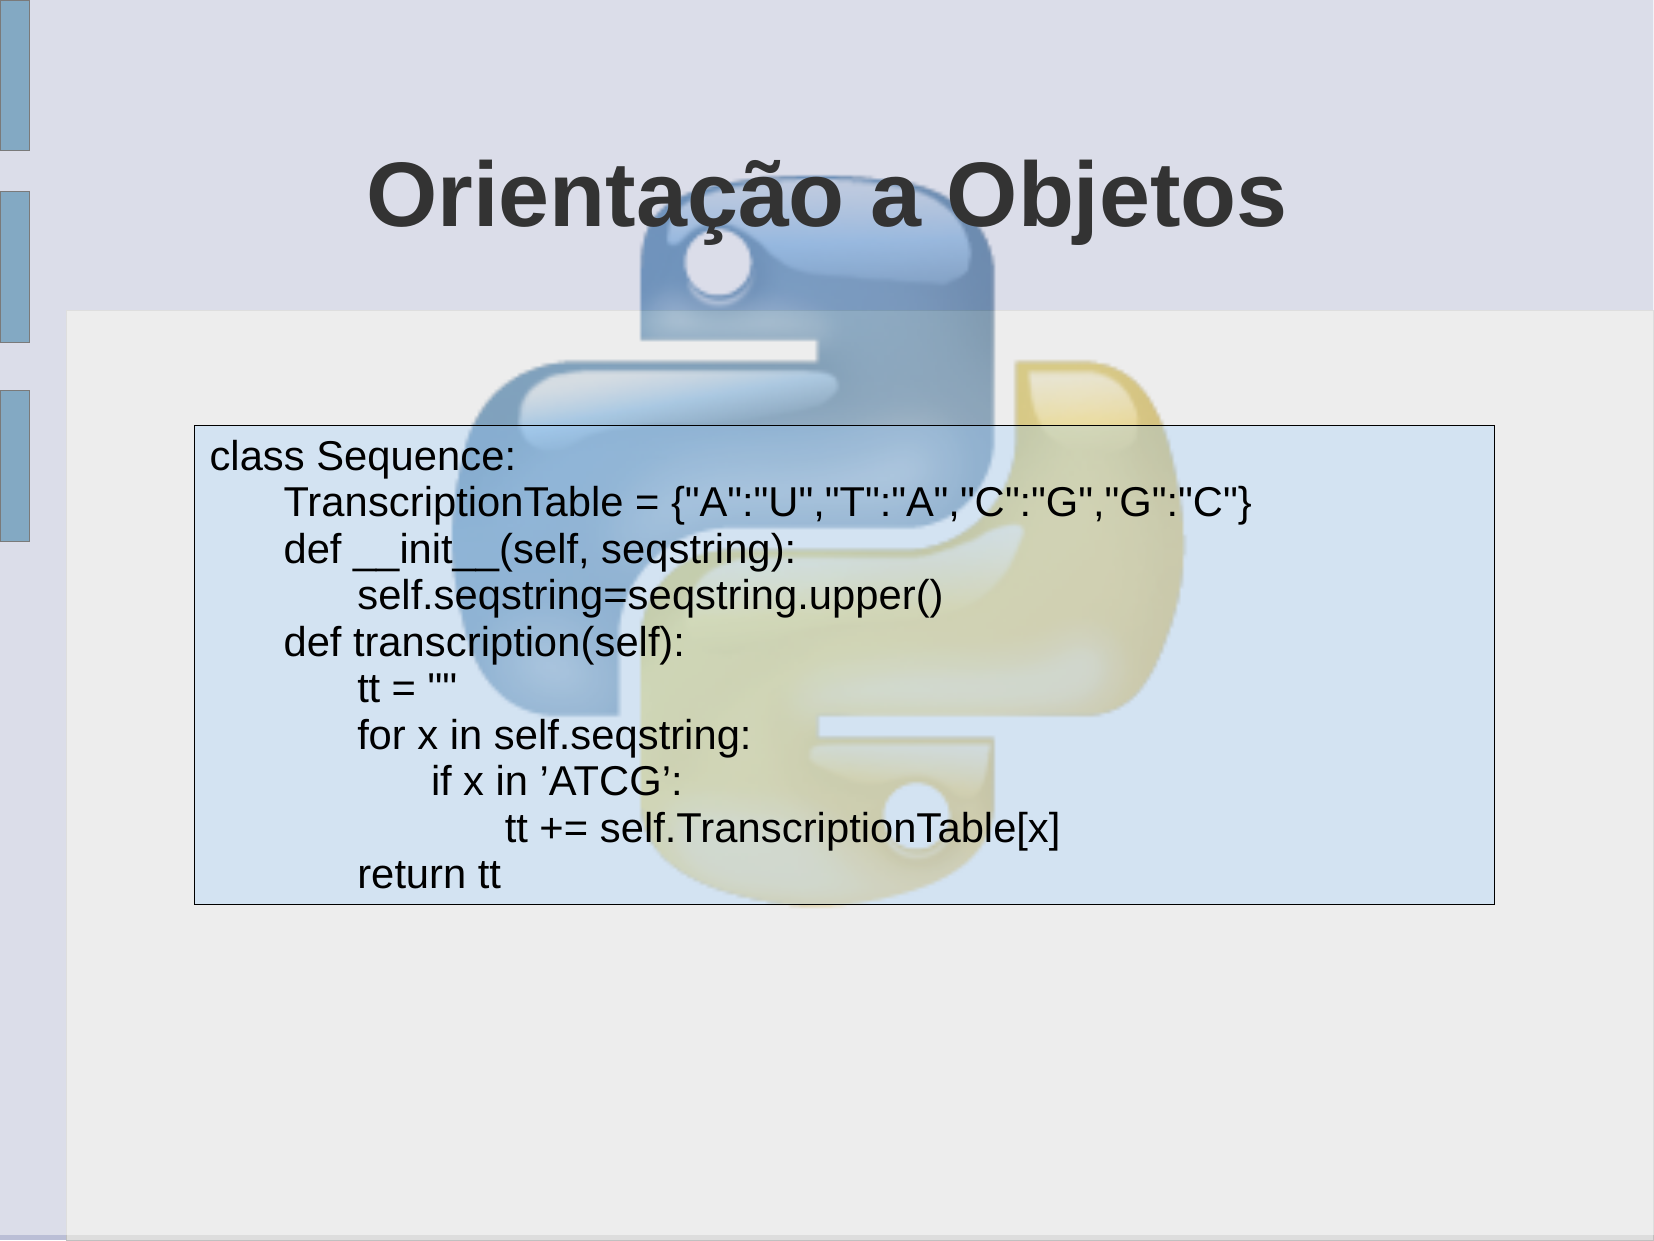

# Orientação a Objetos
class Sequence:
	TranscriptionTable = {"A":"U","T":"A","C":"G","G":"C"}
	def __init__(self, seqstring):
		self.seqstring=seqstring.upper()
	def transcription(self):
		tt = ""
		for x in self.seqstring:
			if x in ’ATCG’:
				tt += self.TranscriptionTable[x]
		return tt